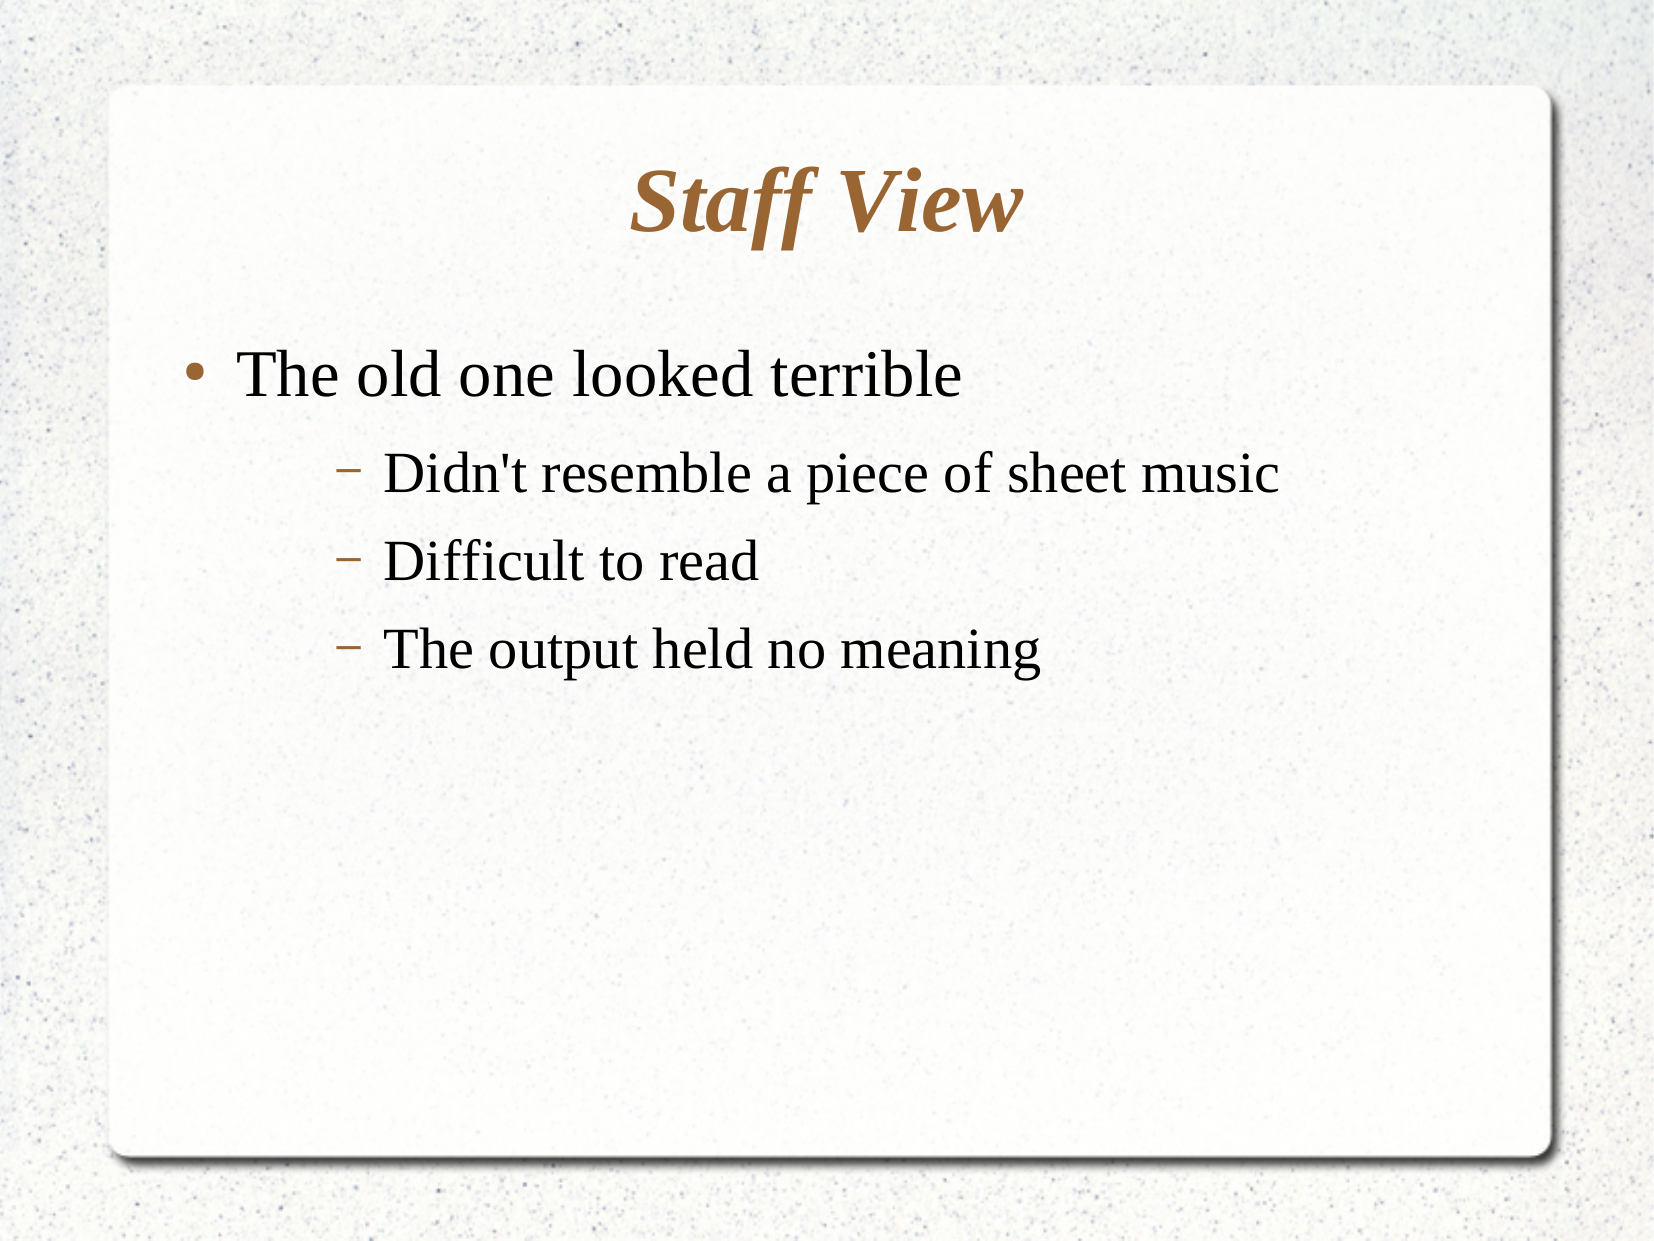

# Staff View
The old one looked terrible
Didn't resemble a piece of sheet music
Difficult to read
The output held no meaning